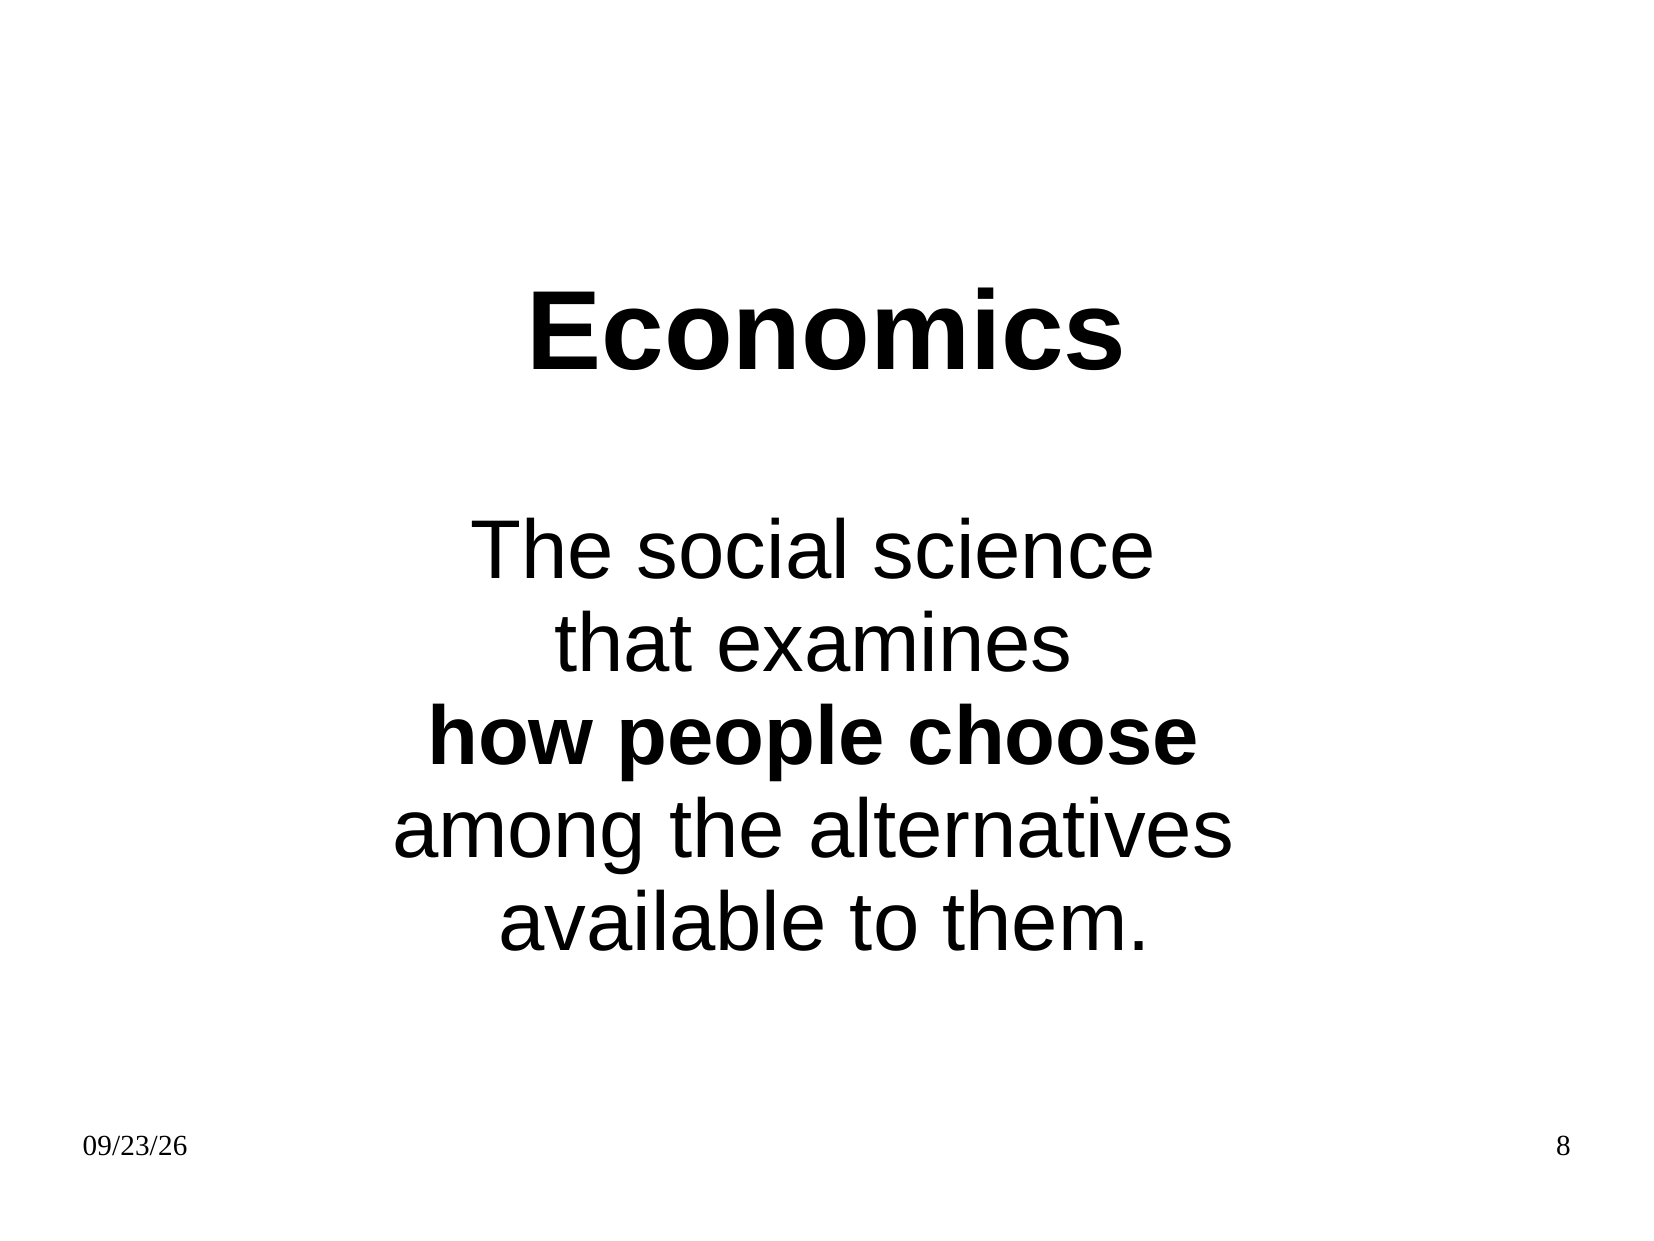

# Economics
The social science
that examines
how people choose
among the alternatives
available to them.
8